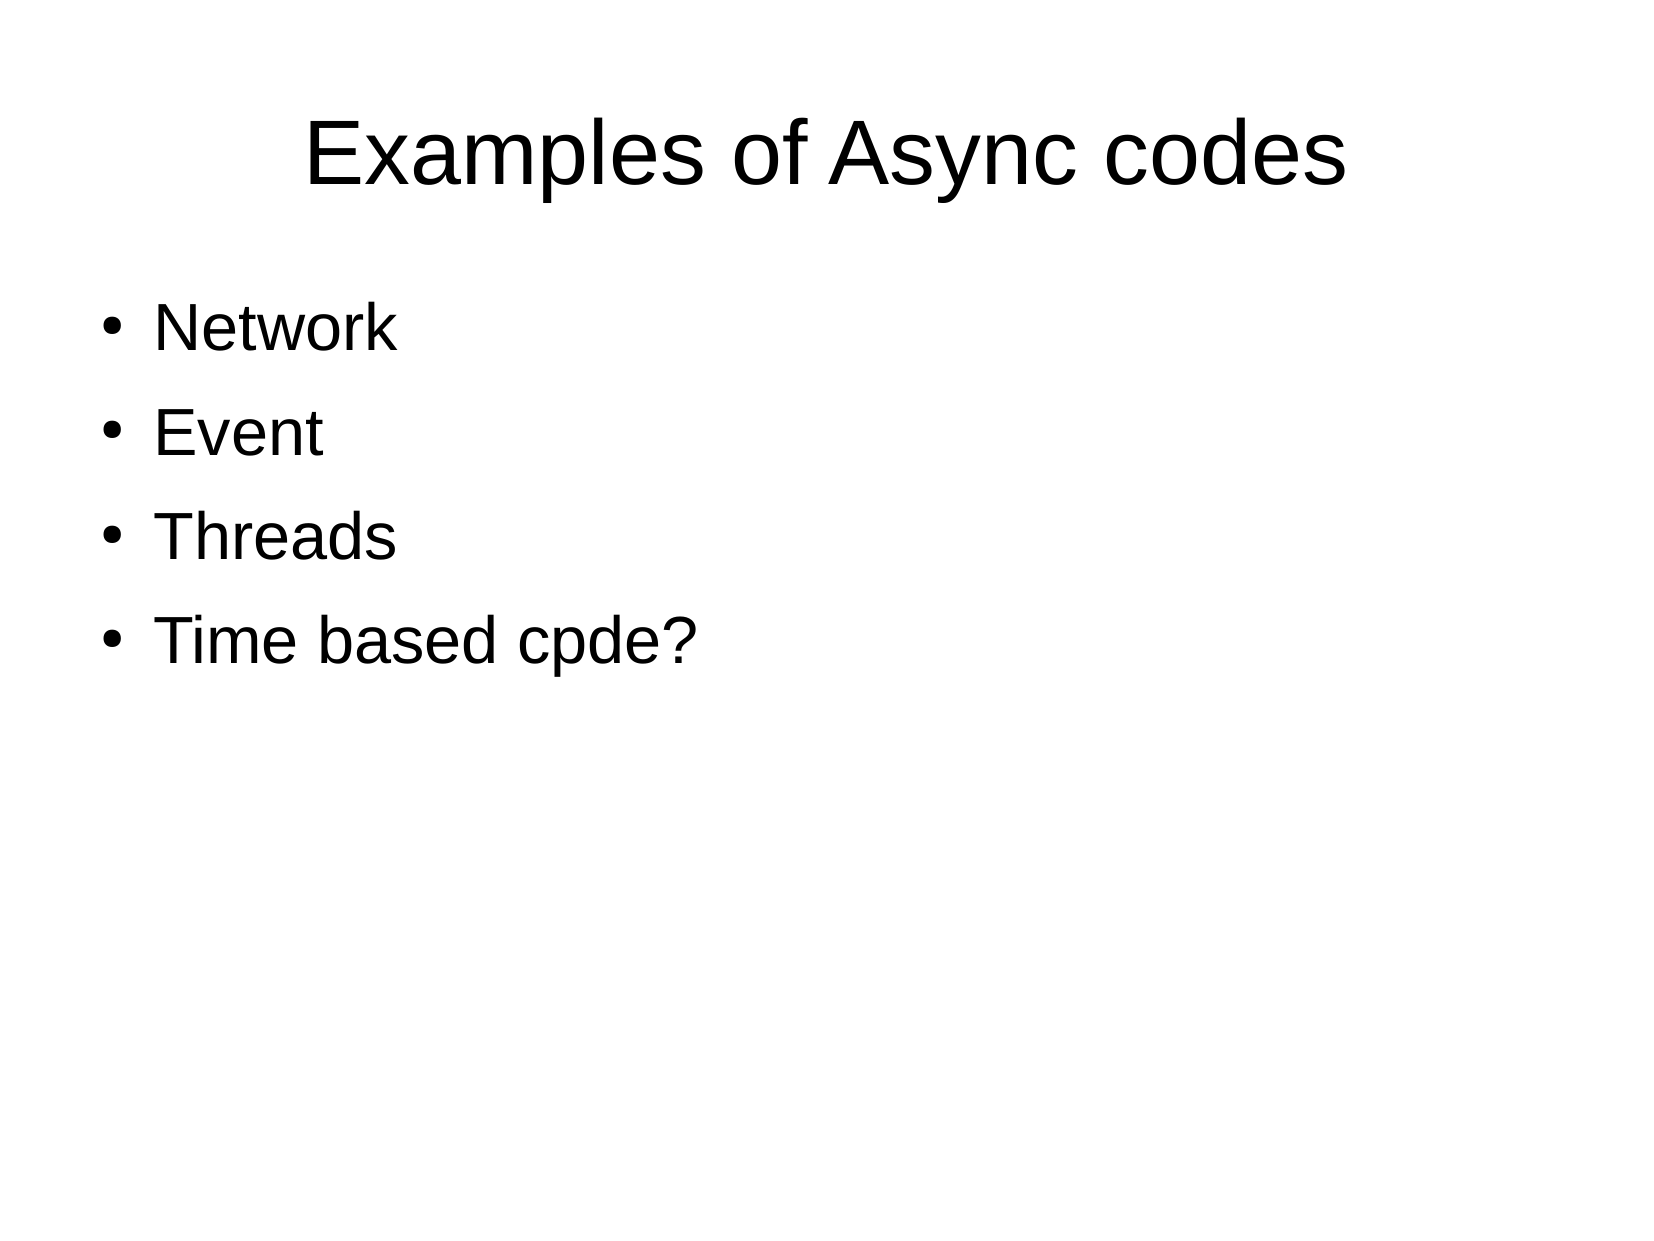

# Examples of Async codes
Network
Event
Threads
Time based cpde?